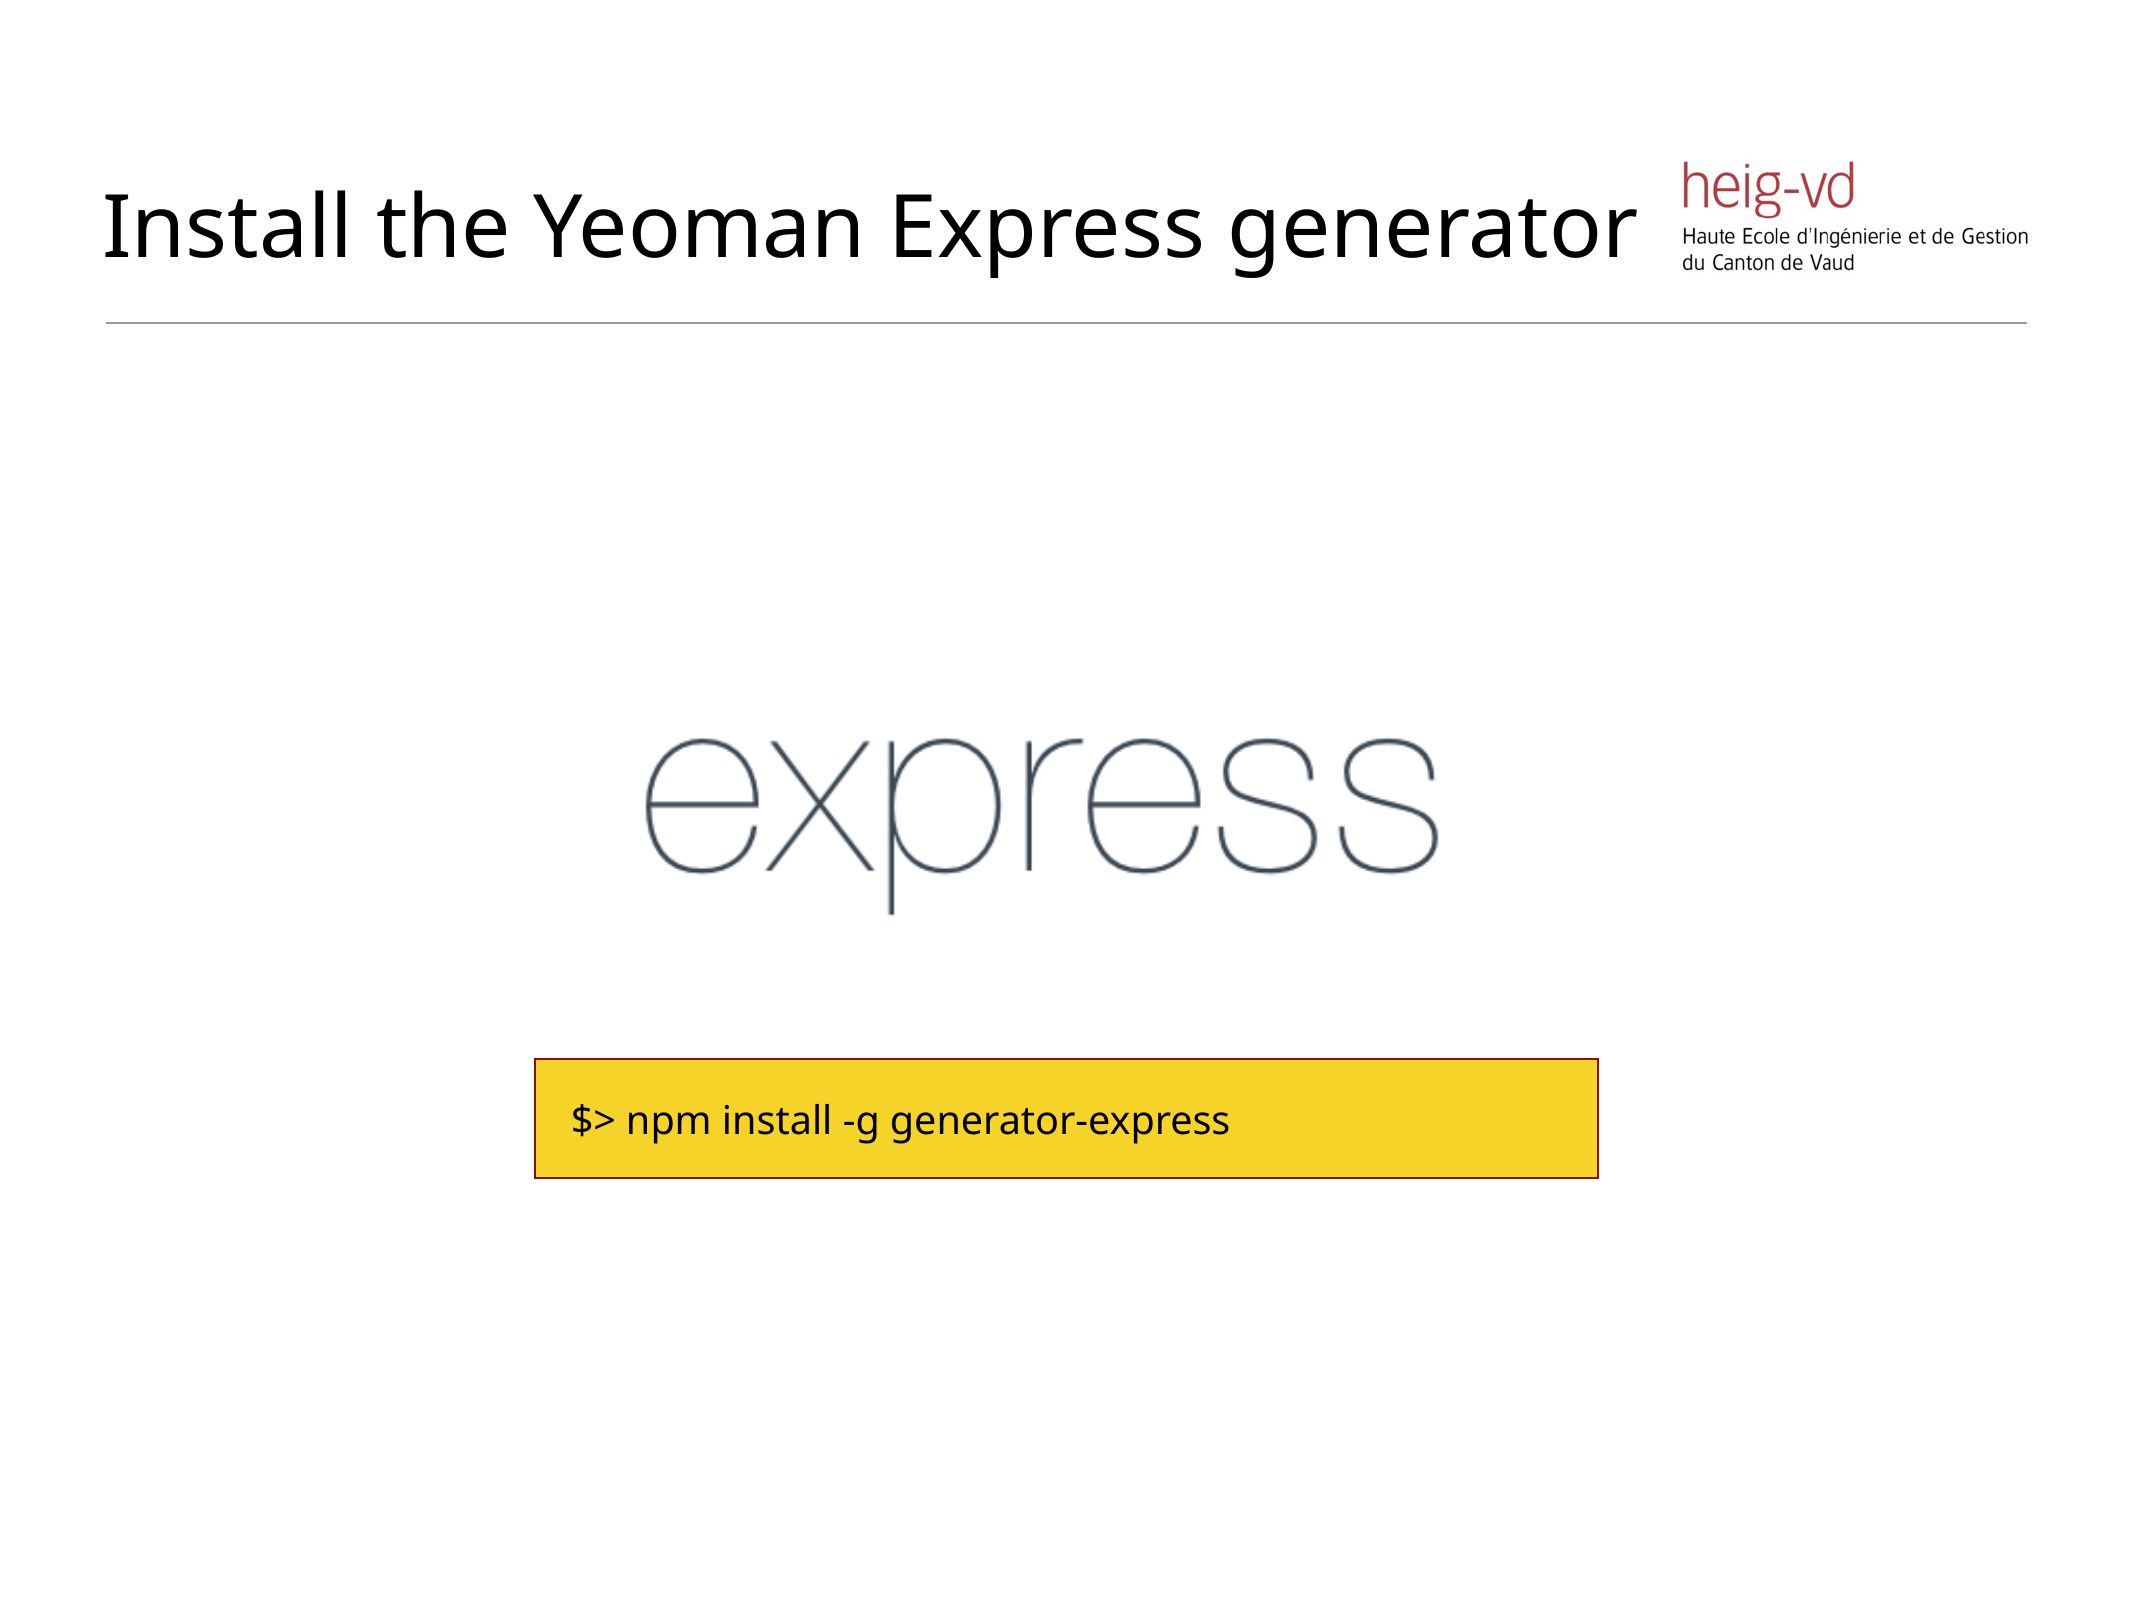

# Install the Yeoman Express generator
$> npm install -g generator-express